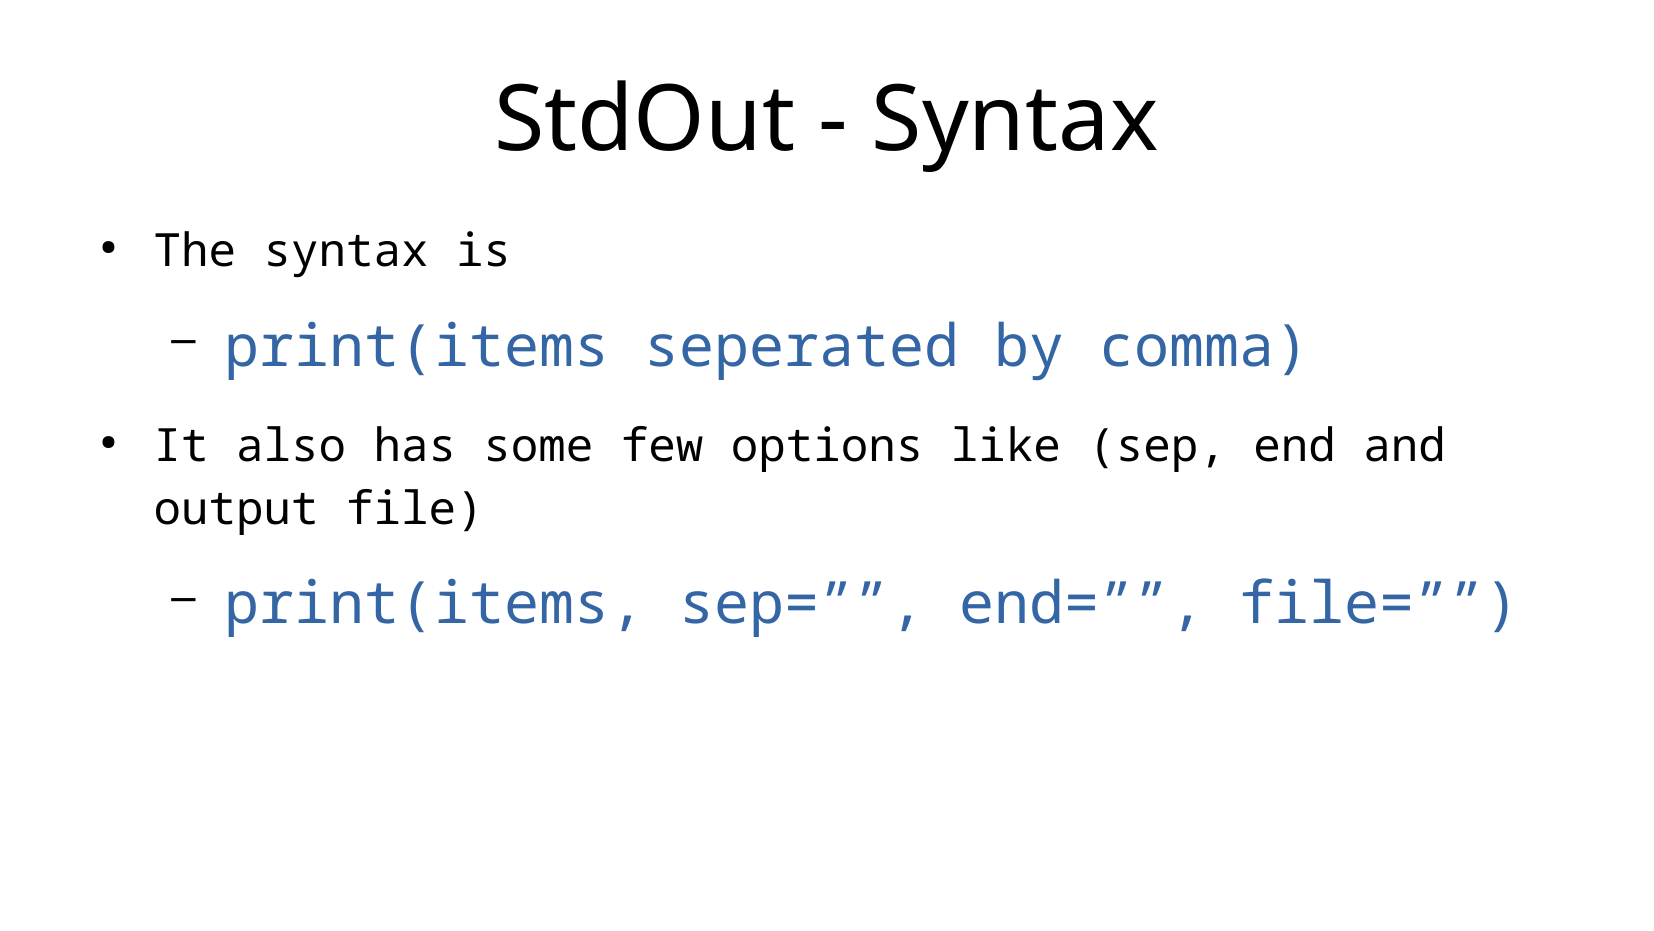

# StdOut - Syntax
The syntax is
print(items seperated by comma)
It also has some few options like (sep, end and output file)
print(items, sep=””, end=””, file=””)